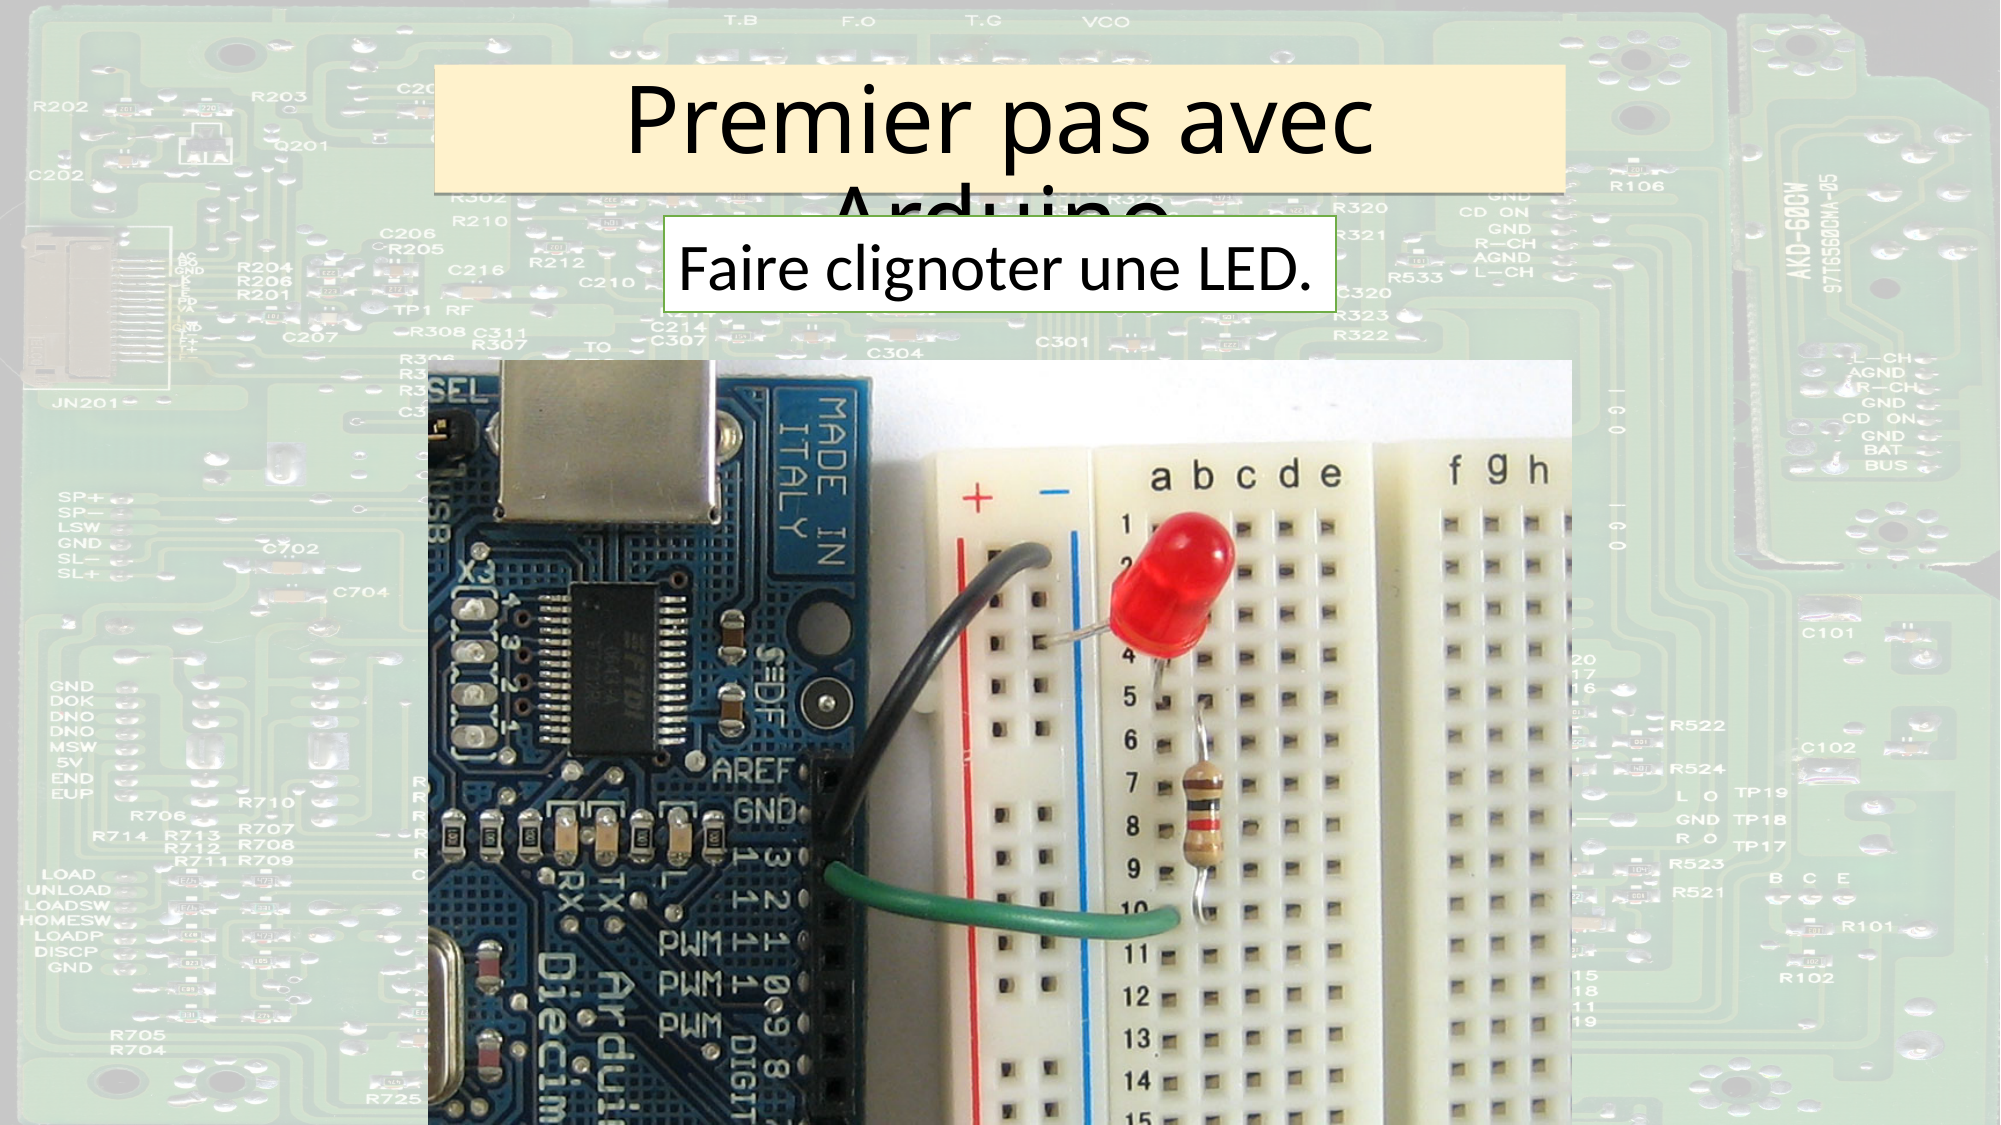

# Premier pas avec Arduino
Faire clignoter une LED.